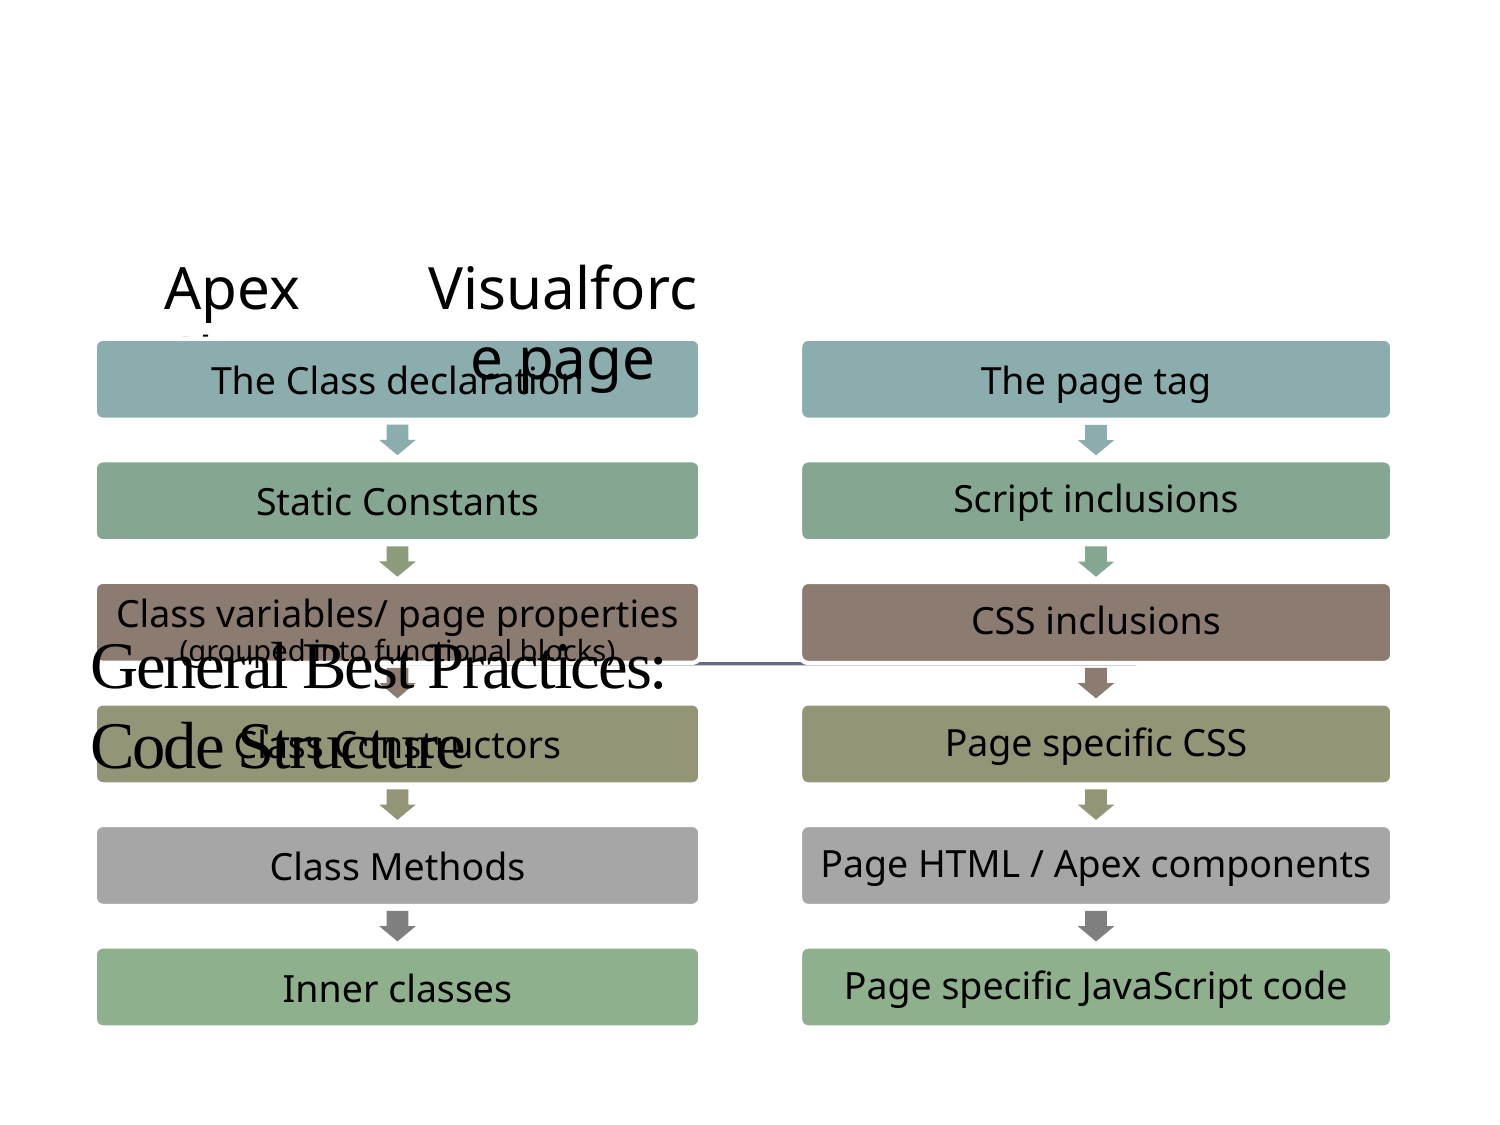

# Apex Class
Visualforce page
The Class declaration
Static Constants
Class variables/ page properties (grouped into functional blocks)
Class Constructors
Class Methods
Inner classes
The page tag
Script inclusions
CSS inclusions
Page specific CSS
Page HTML / Apex components
Page specific JavaScript code
General Best Practices: Code Structure